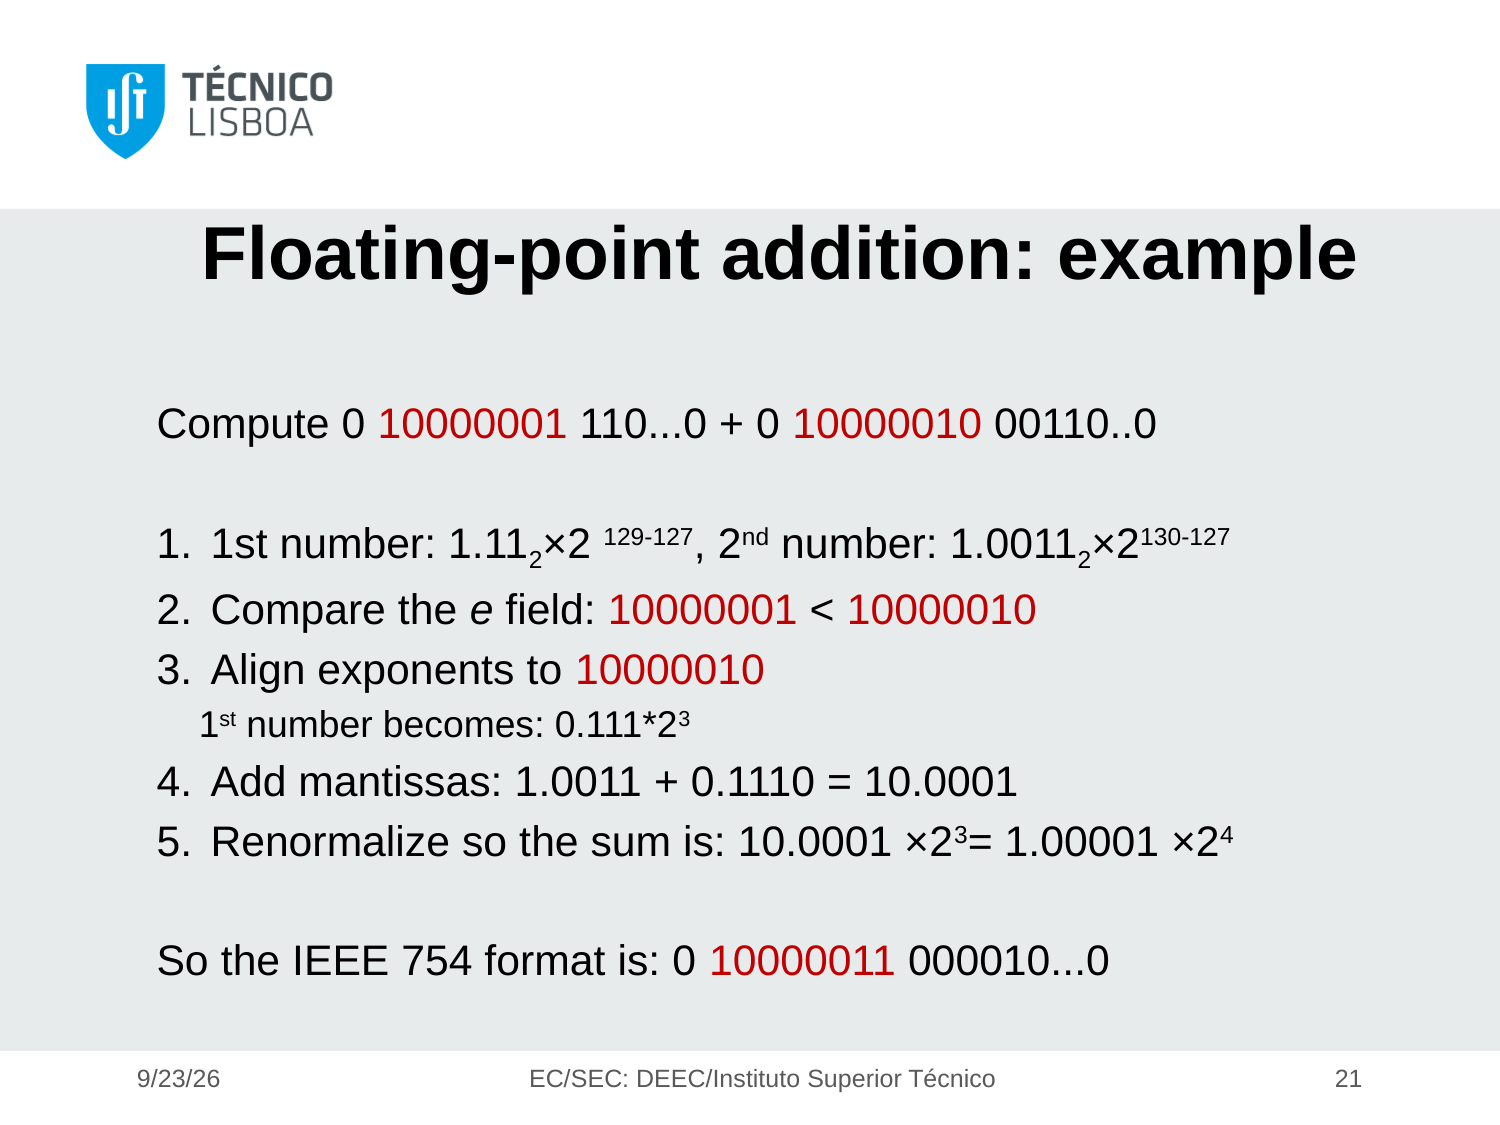

# Floating-point addition: example
Compute 0 10000001 110...0 + 0 10000010 00110..0
1st number: 1.112×2 129-127, 2nd number: 1.00112×2130-127
Compare the e field: 10000001 < 10000010
Align exponents to 10000010
1st number becomes: 0.111*23
Add mantissas: 1.0011 + 0.1110 = 10.0001
Renormalize so the sum is: 10.0001 ×23= 1.00001 ×24
So the IEEE 754 format is: 0 10000011 000010...0
EC/SEC: DEEC/Instituto Superior Técnico